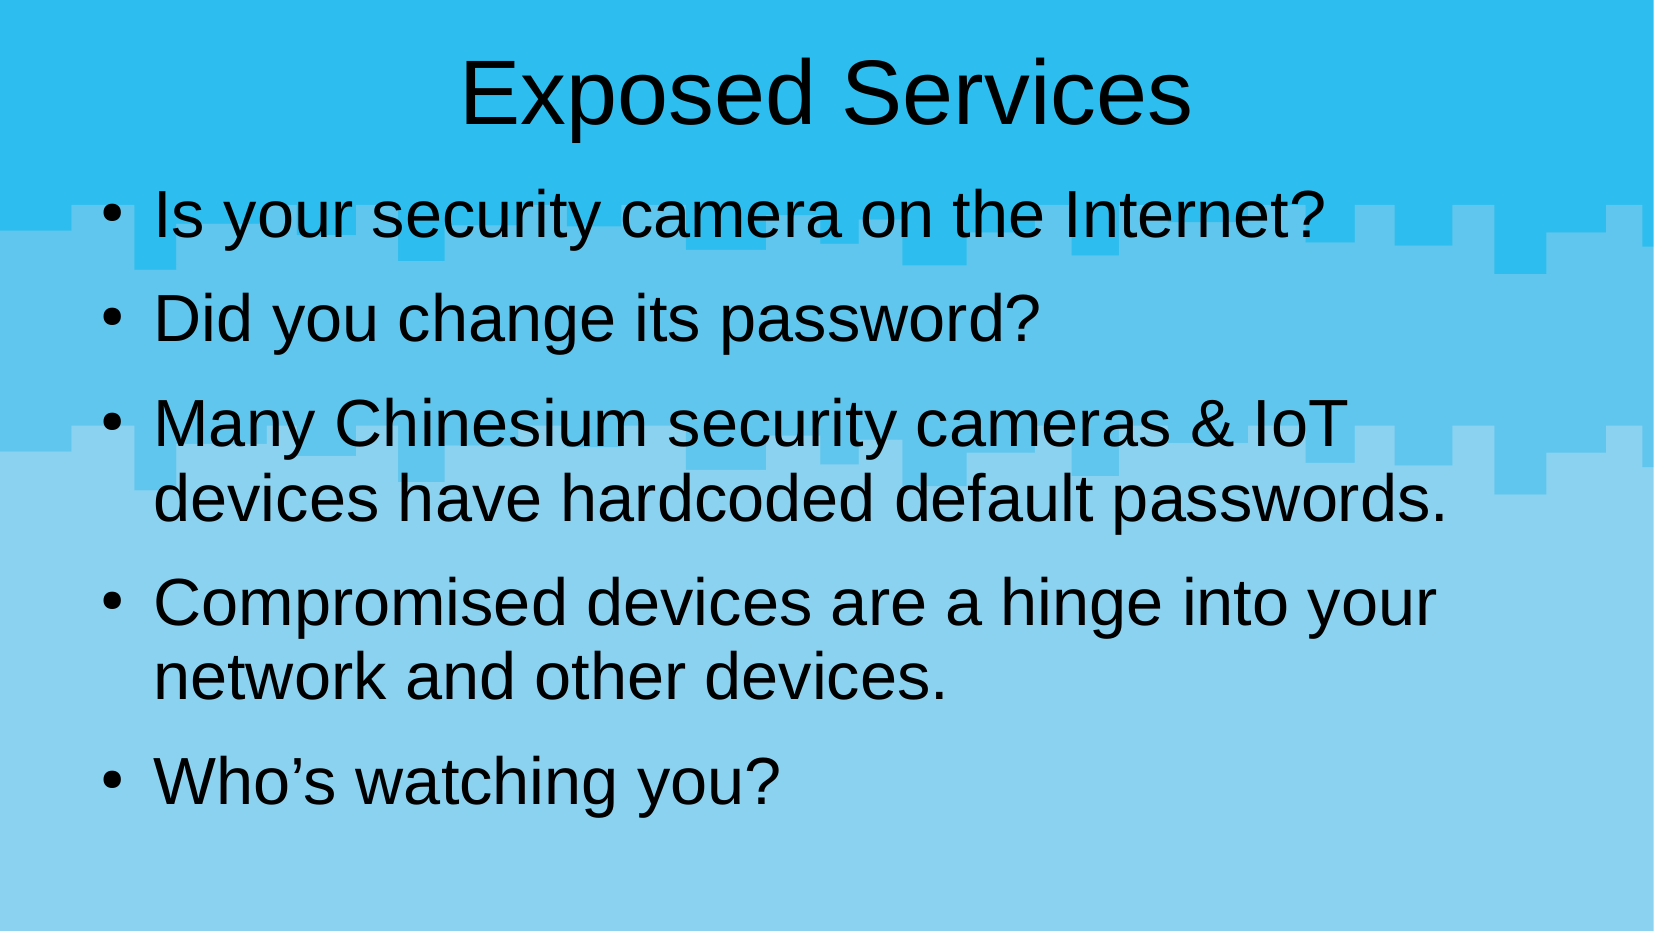

# Exposed Services
Is your security camera on the Internet?
Did you change its password?
Many Chinesium security cameras & IoT devices have hardcoded default passwords.
Compromised devices are a hinge into your network and other devices.
Who’s watching you?